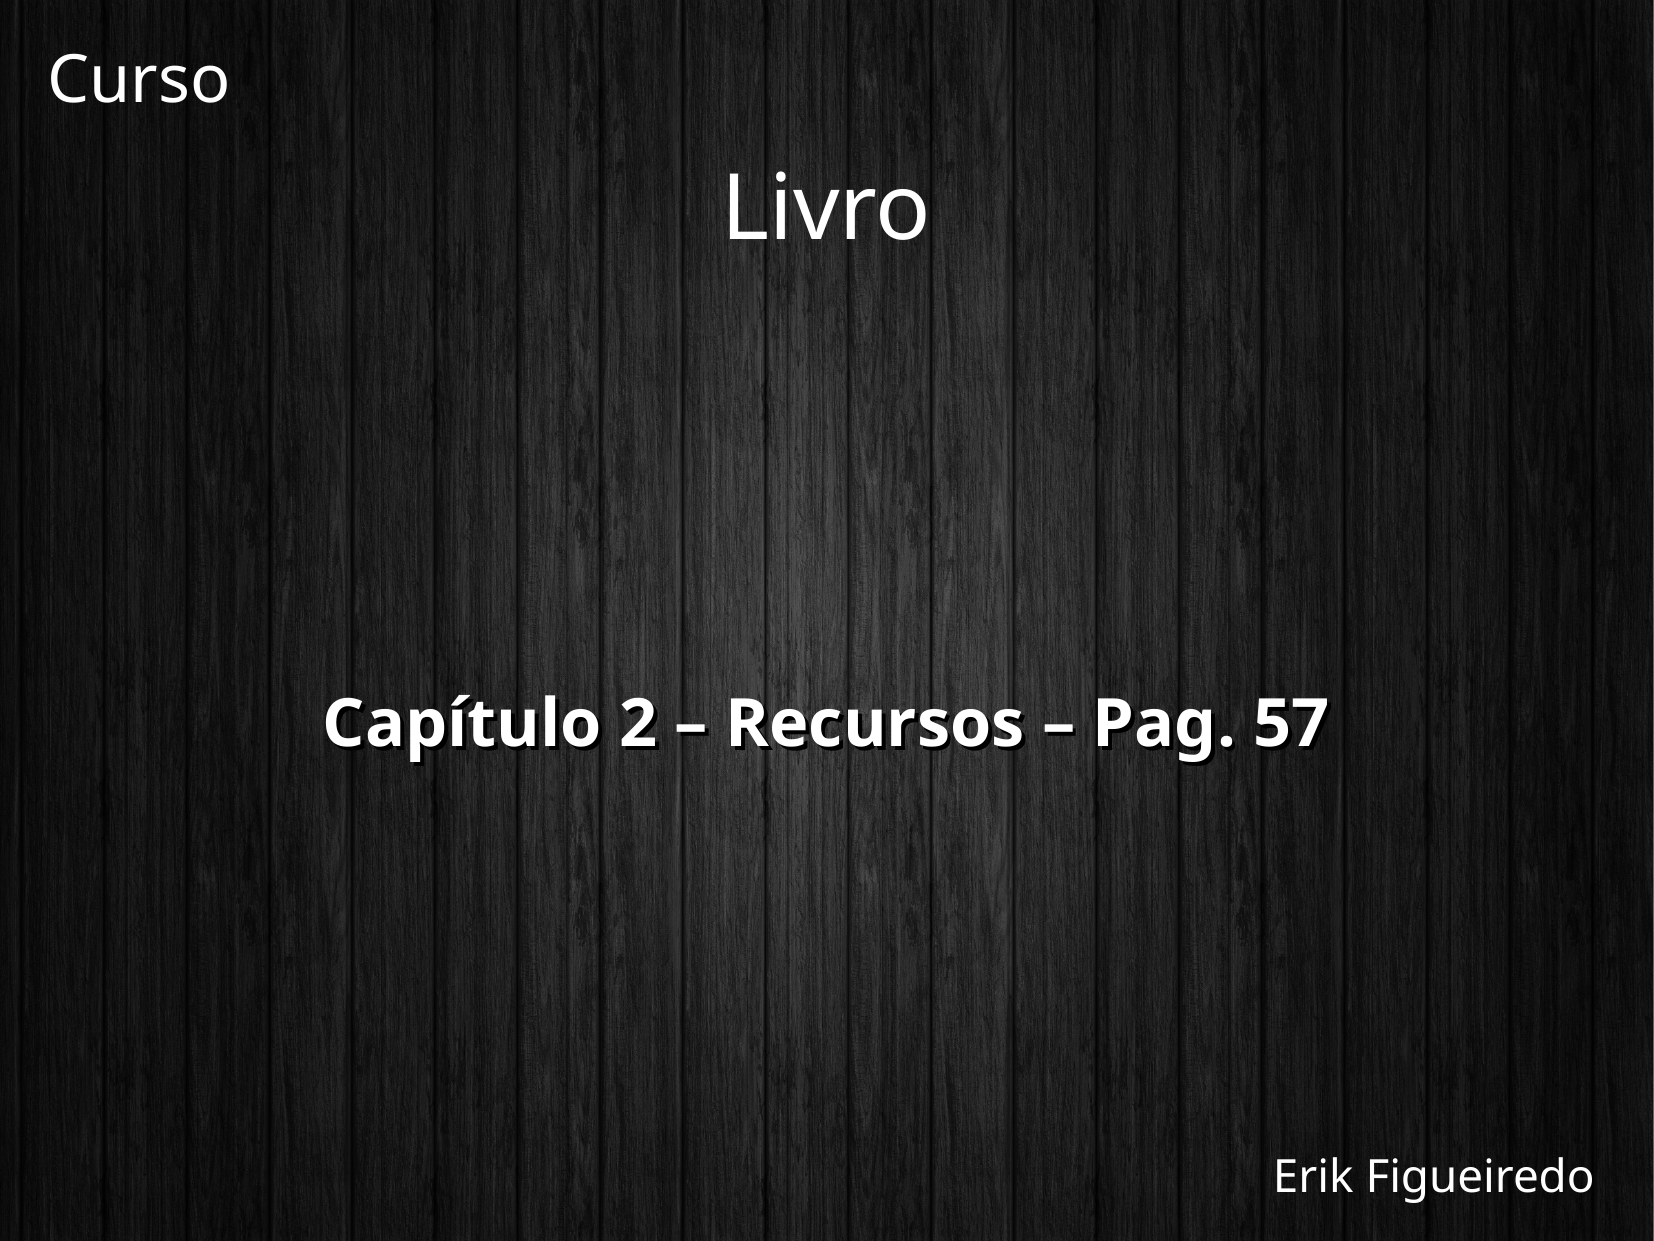

Curso
# Livro
Capítulo 2 – Recursos – Pag. 57
Erik Figueiredo